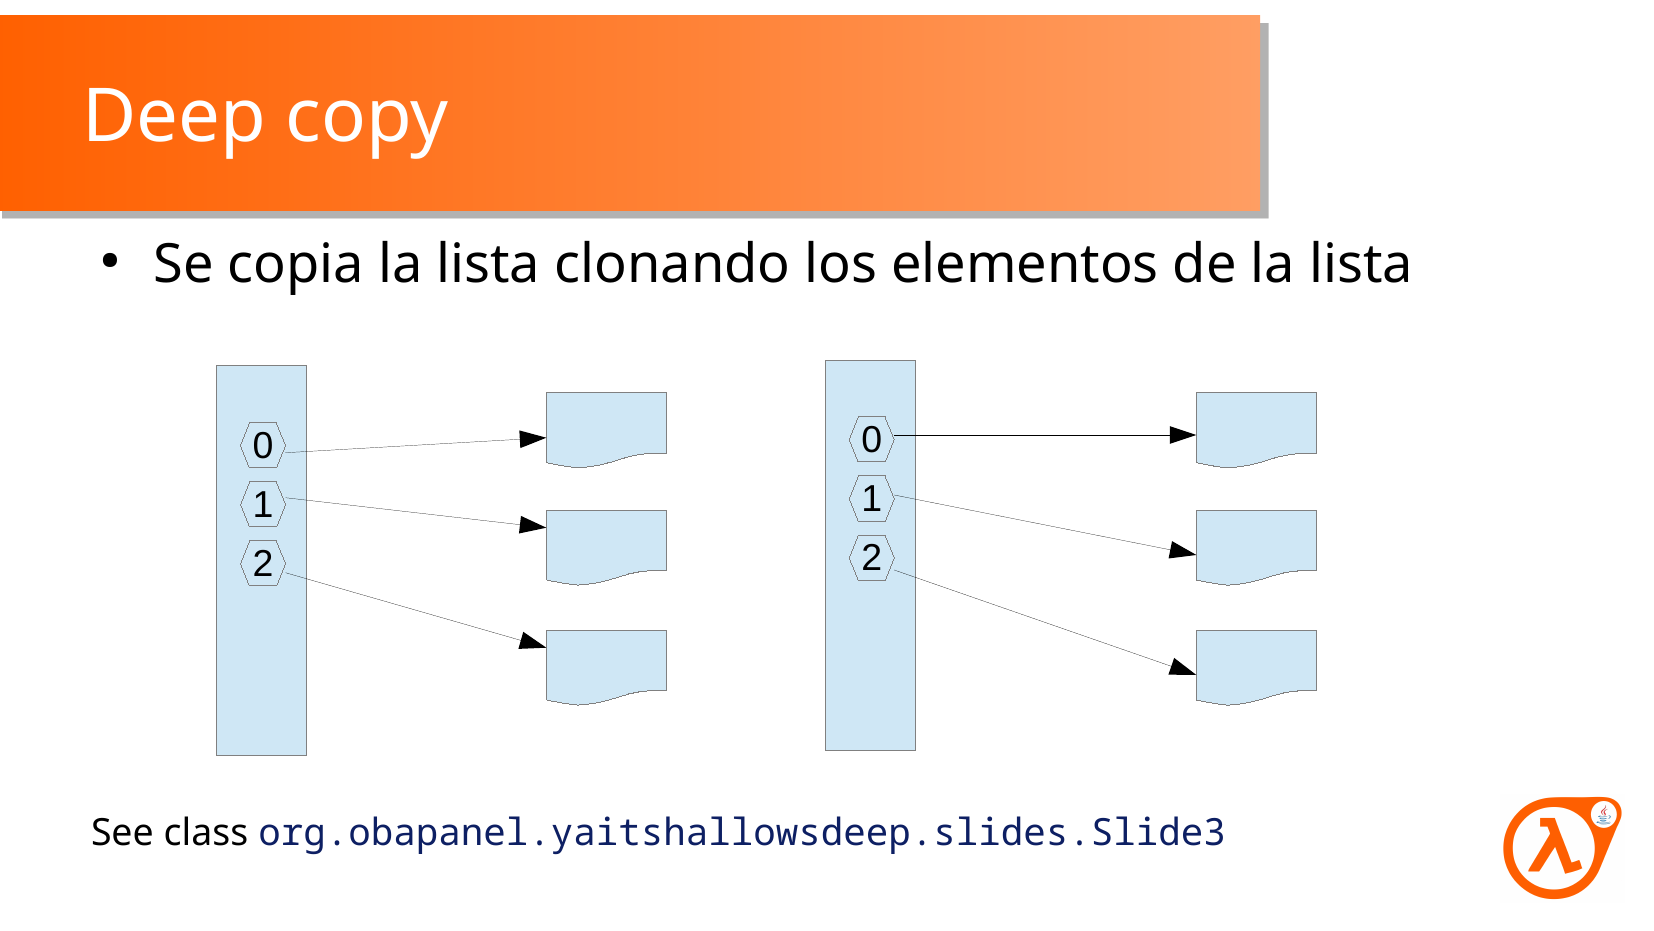

# Deep copy
Se copia la lista clonando los elementos de la lista
0
0
1
1
2
2
See class org.obapanel.yaitshallowsdeep.slides.Slide3